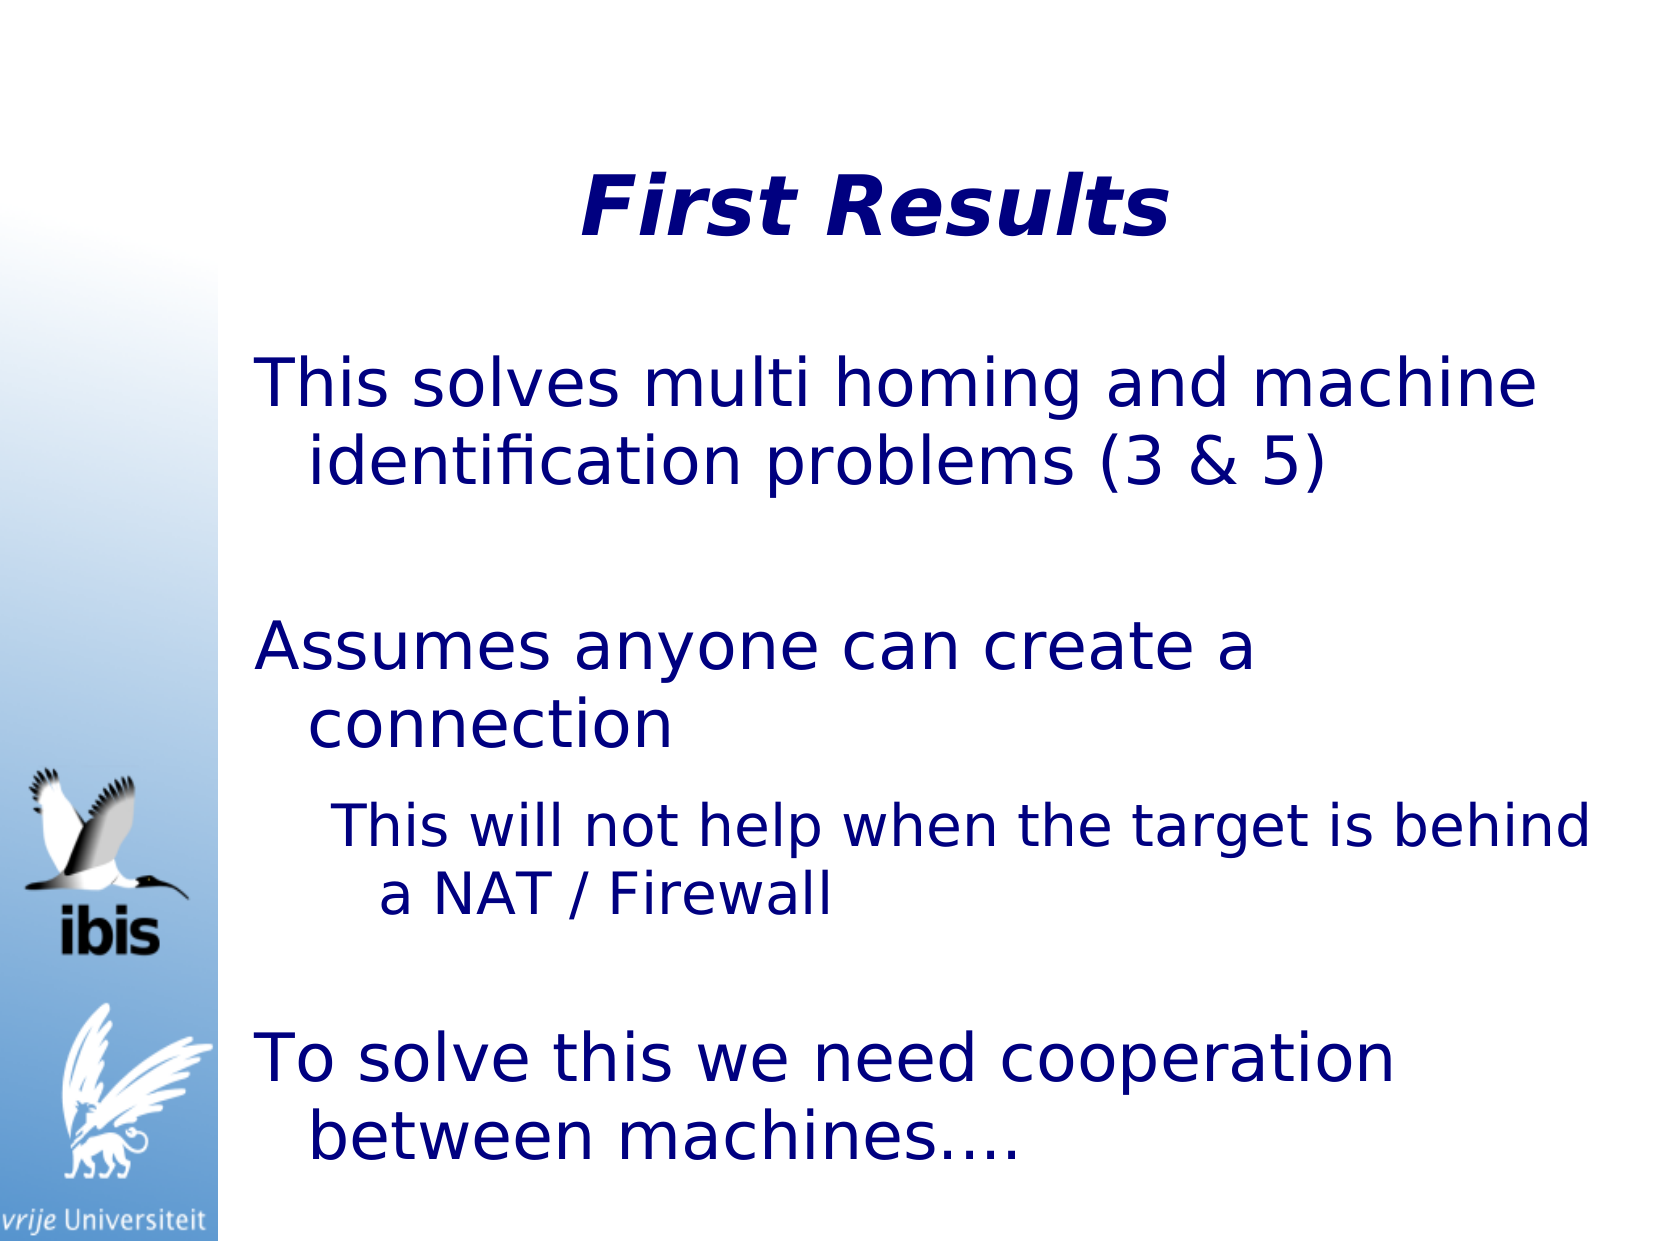

# First Results
This solves multi homing and machine identification problems (3 & 5)
Assumes anyone can create a connection
This will not help when the target is behind a NAT / Firewall
To solve this we need cooperation between machines....